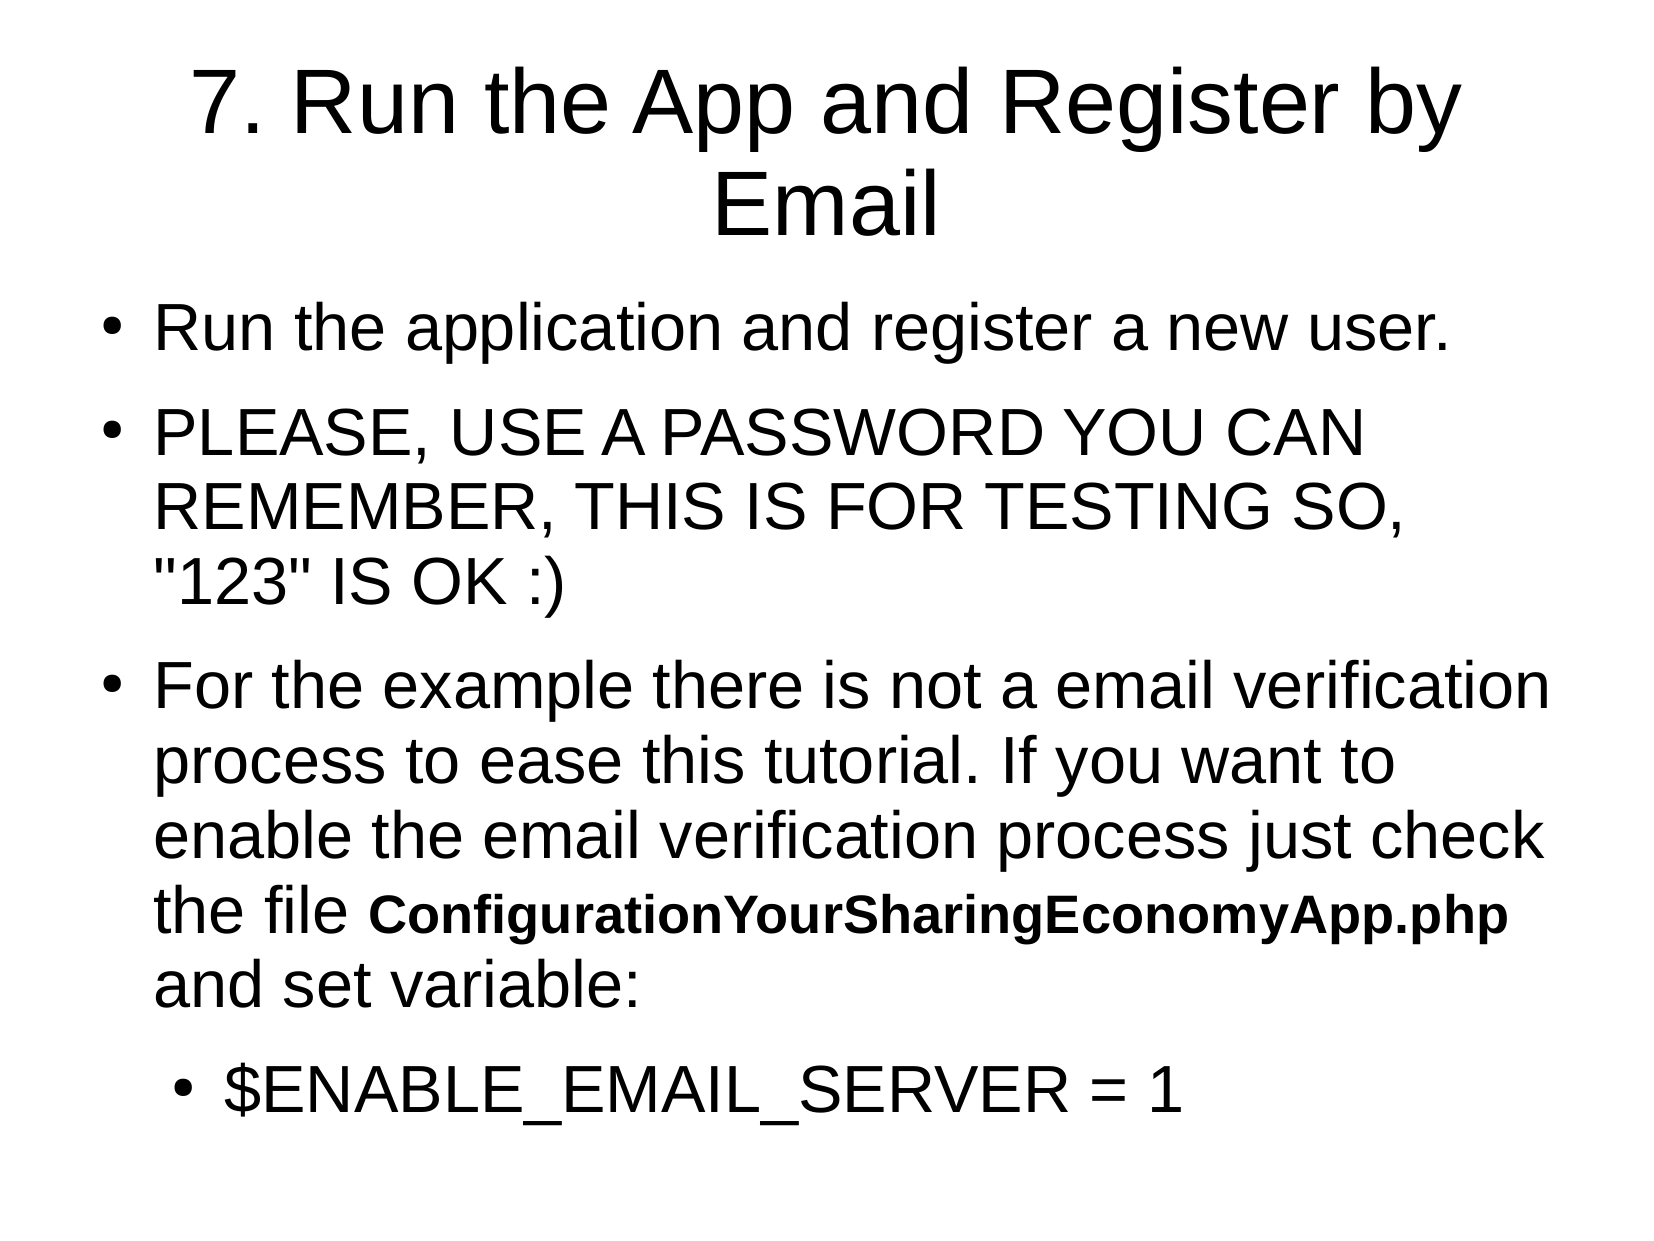

# 7. Run the App and Register by Email
Run the application and register a new user.
PLEASE, USE A PASSWORD YOU CAN REMEMBER, THIS IS FOR TESTING SO, "123" IS OK :)
For the example there is not a email verification process to ease this tutorial. If you want to enable the email verification process just check the file ConfigurationYourSharingEconomyApp.php and set variable:
$ENABLE_EMAIL_SERVER = 1